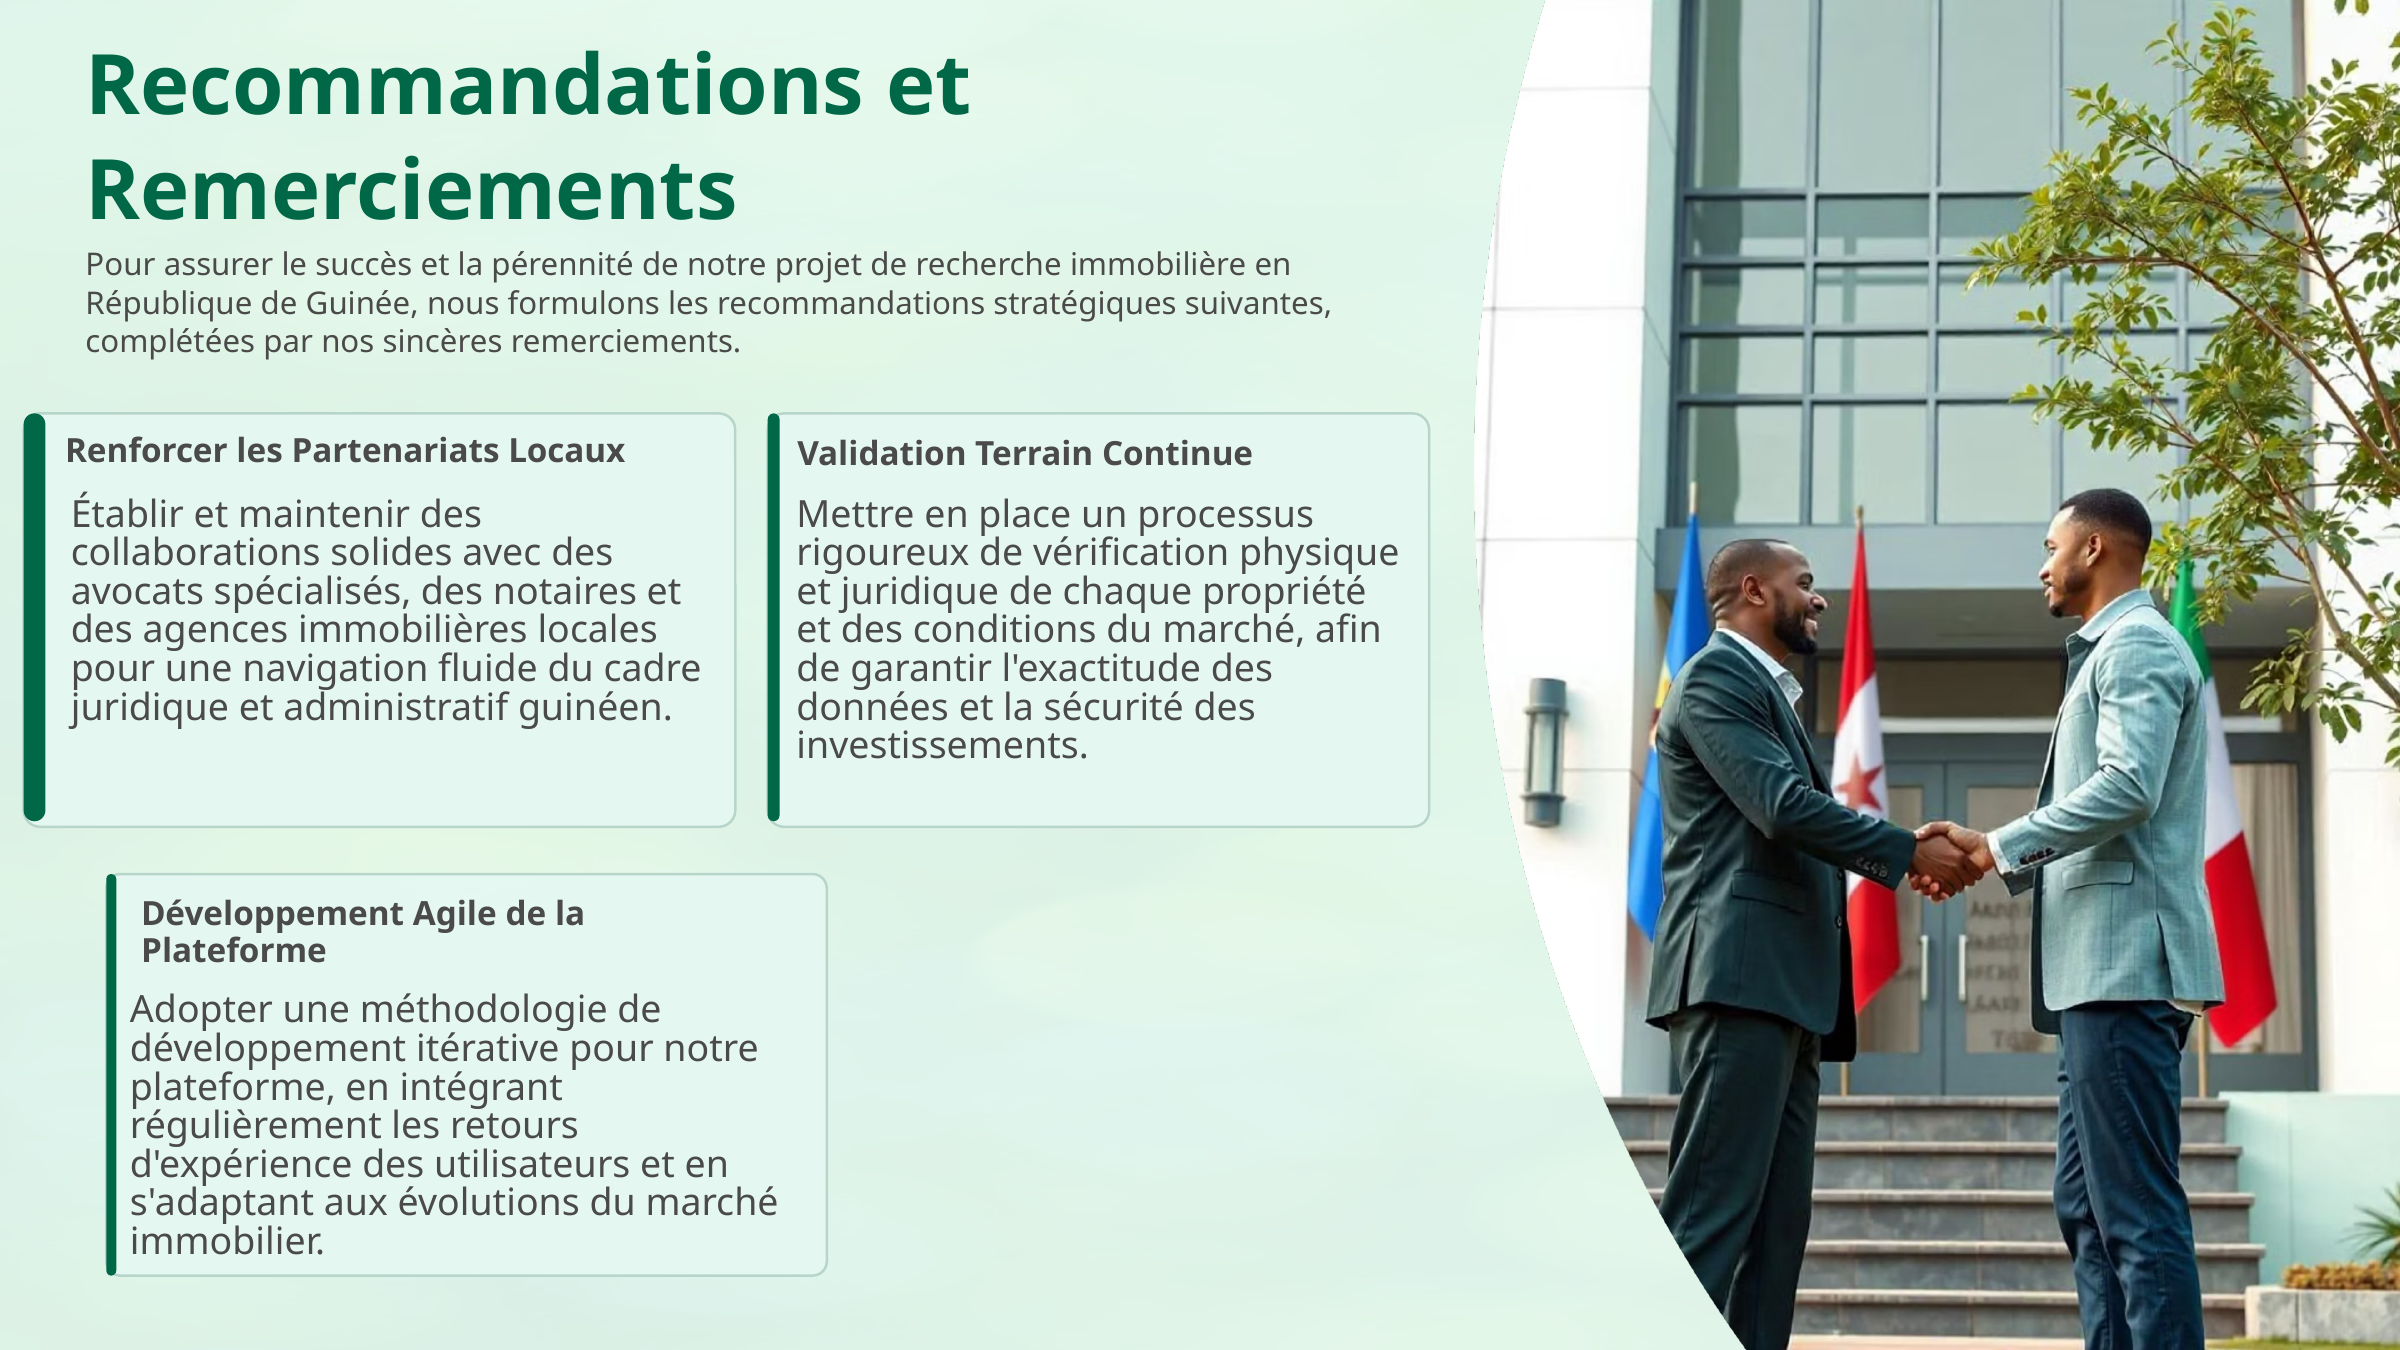

Recommandations et Remerciements
Pour assurer le succès et la pérennité de notre projet de recherche immobilière en République de Guinée, nous formulons les recommandations stratégiques suivantes, complétées par nos sincères remerciements.
Renforcer les Partenariats Locaux
Validation Terrain Continue
Établir et maintenir des collaborations solides avec des avocats spécialisés, des notaires et des agences immobilières locales pour une navigation fluide du cadre juridique et administratif guinéen.
Mettre en place un processus rigoureux de vérification physique et juridique de chaque propriété et des conditions du marché, afin de garantir l'exactitude des données et la sécurité des investissements.
Développement Agile de la Plateforme
Adopter une méthodologie de développement itérative pour notre plateforme, en intégrant régulièrement les retours d'expérience des utilisateurs et en s'adaptant aux évolutions du marché immobilier.